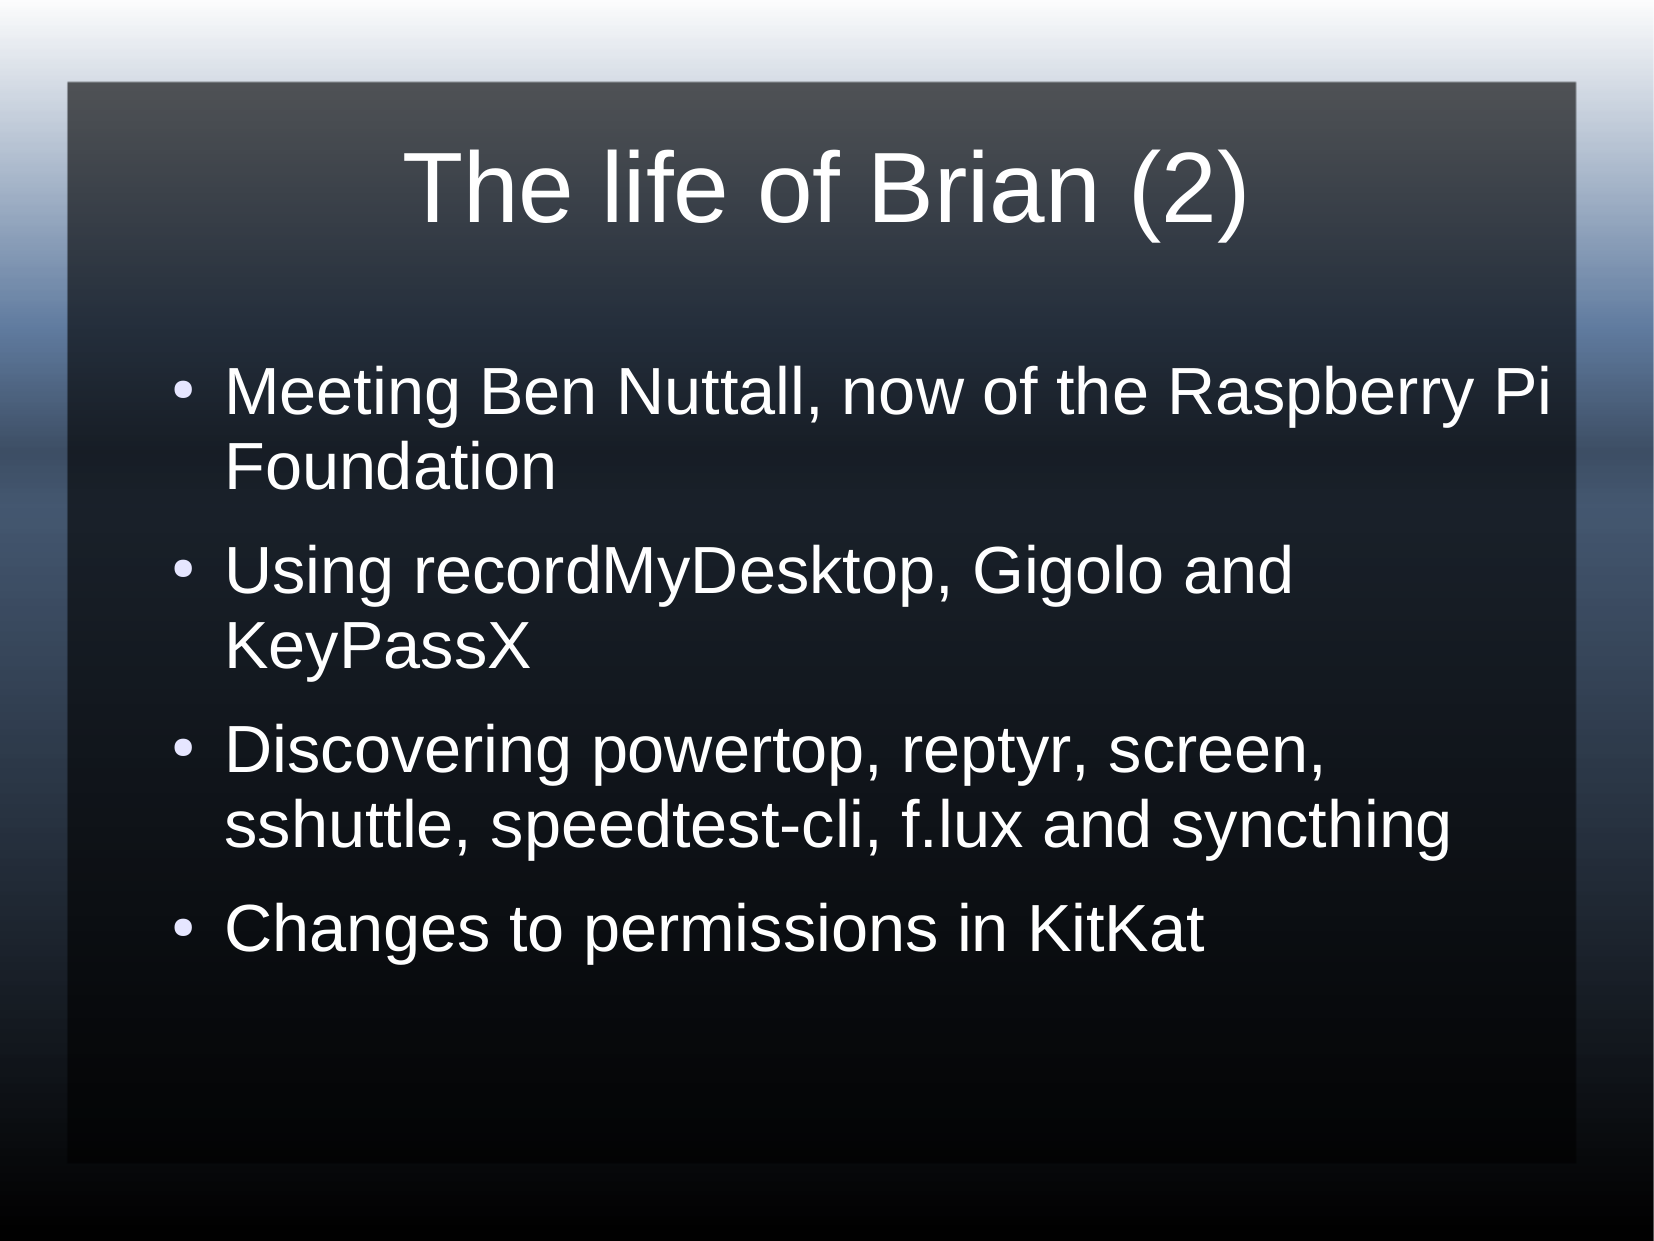

# The life of Brian (2)
Meeting Ben Nuttall, now of the Raspberry Pi Foundation
Using recordMyDesktop, Gigolo and KeyPassX
Discovering powertop, reptyr, screen, sshuttle, speedtest-cli, f.lux and syncthing
Changes to permissions in KitKat